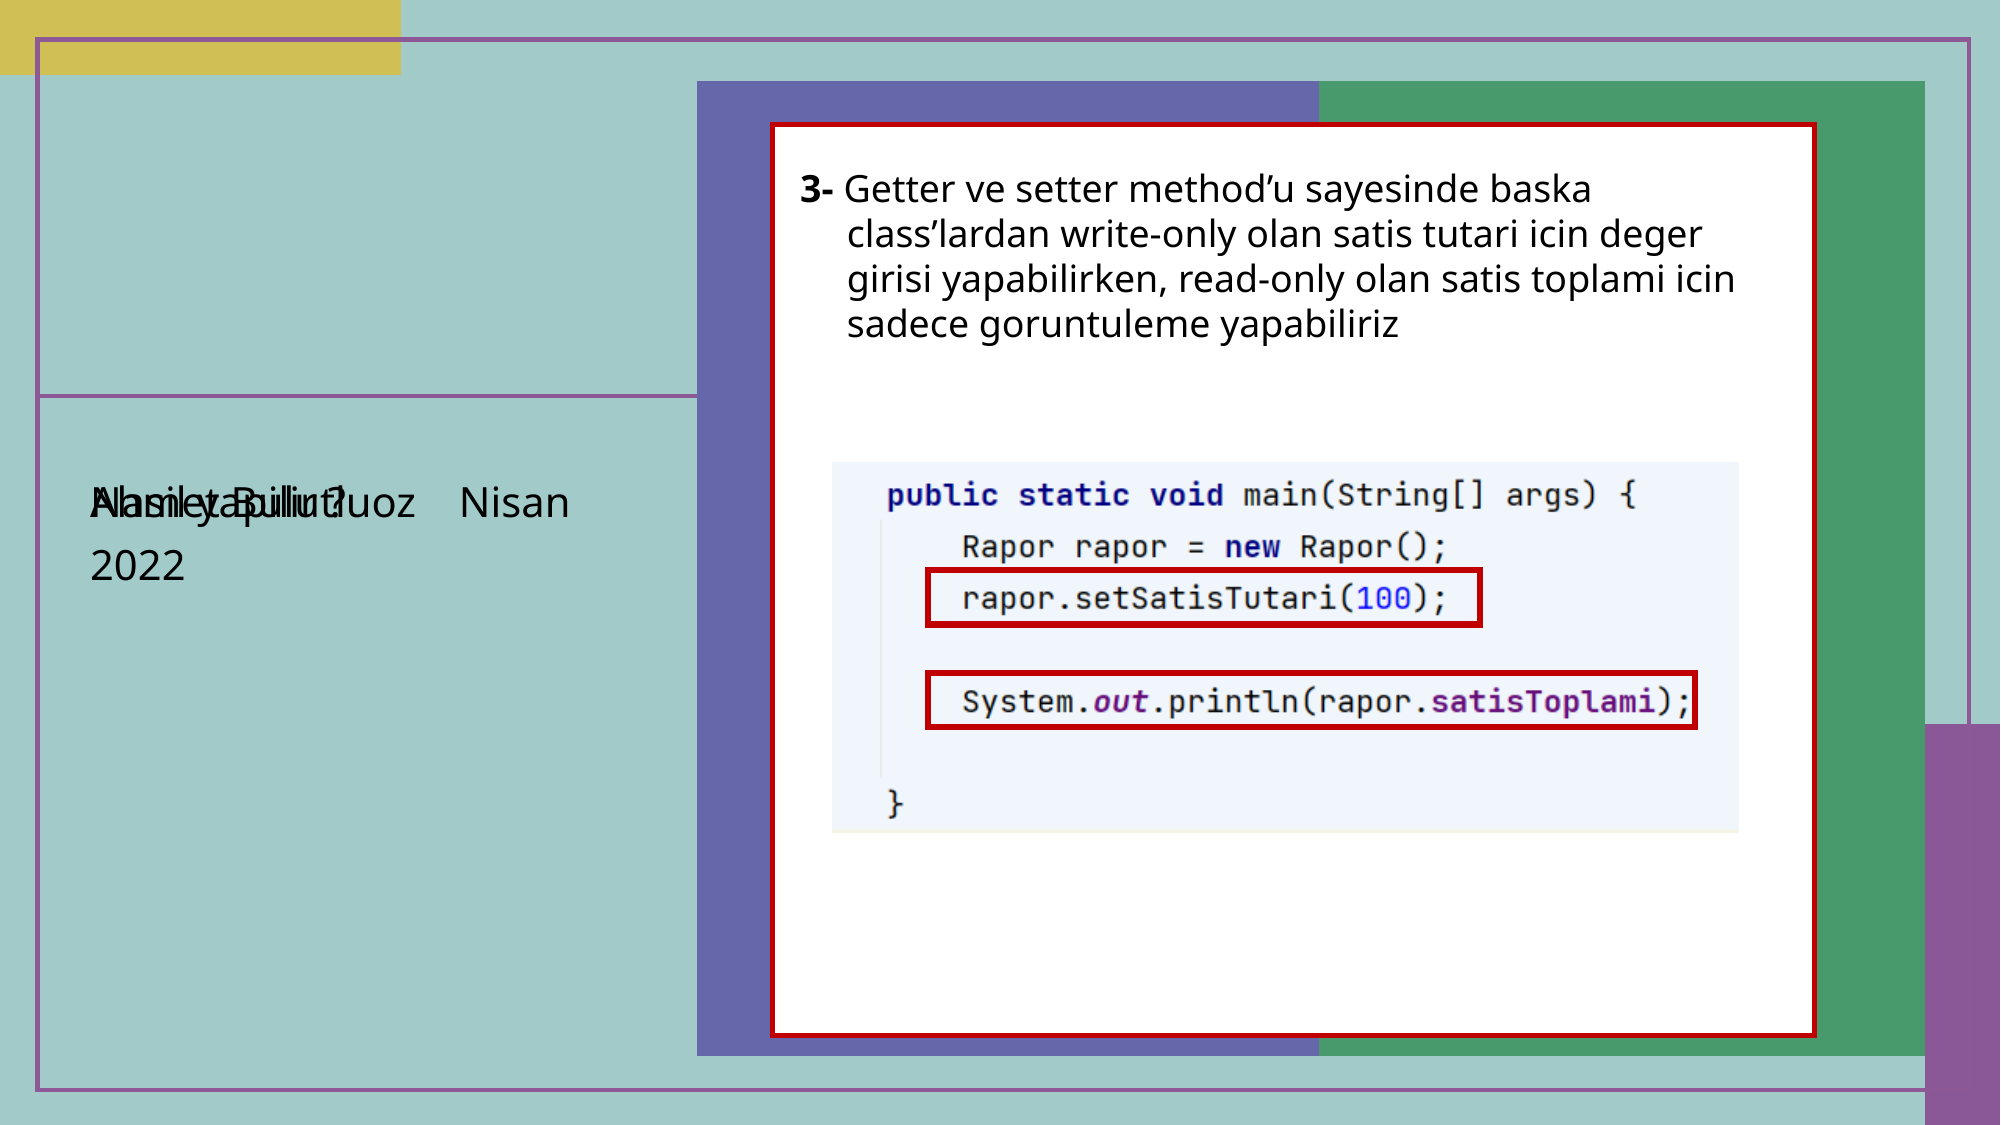

3- Getter ve setter method’u sayesinde baska class’lardan write-only olan satis tutari icin deger girisi yapabilirken, read-only olan satis toplami icin sadece goruntuleme yapabiliriz
# Encapsulation
Nasil yapilir ?
Ahmet Bulutluoz Nisan 2022